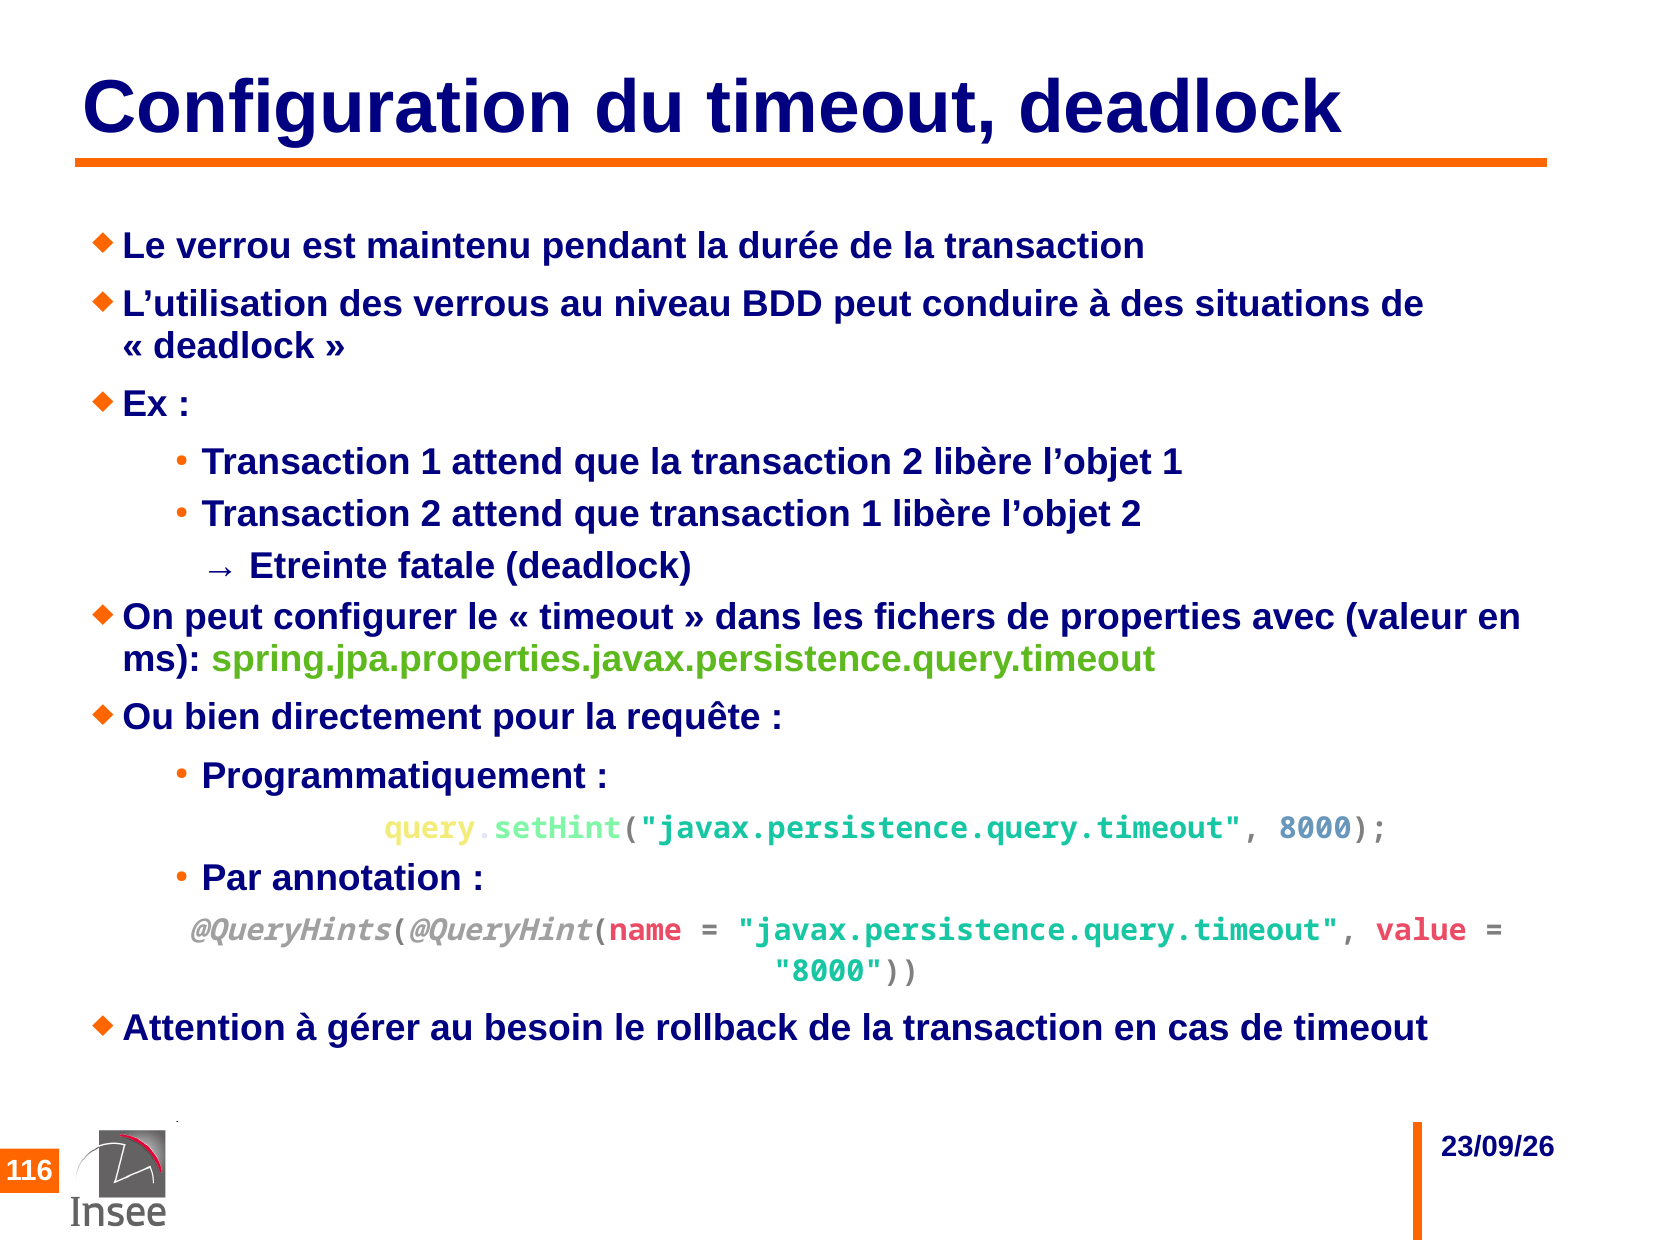

# Configuration du timeout, deadlock
Le verrou est maintenu pendant la durée de la transaction
L’utilisation des verrous au niveau BDD peut conduire à des situations de « deadlock »
Ex :
Transaction 1 attend que la transaction 2 libère l’objet 1
Transaction 2 attend que transaction 1 libère l’objet 2
→ Etreinte fatale (deadlock)
On peut configurer le « timeout » dans les fichers de properties avec (valeur en ms): spring.jpa.properties.javax.persistence.query.timeout
Ou bien directement pour la requête :
Programmatiquement :
query.setHint("javax.persistence.query.timeout", 8000);
Par annotation :
@QueryHints(@QueryHint(name = "javax.persistence.query.timeout", value = "8000"))
Attention à gérer au besoin le rollback de la transaction en cas de timeout
116